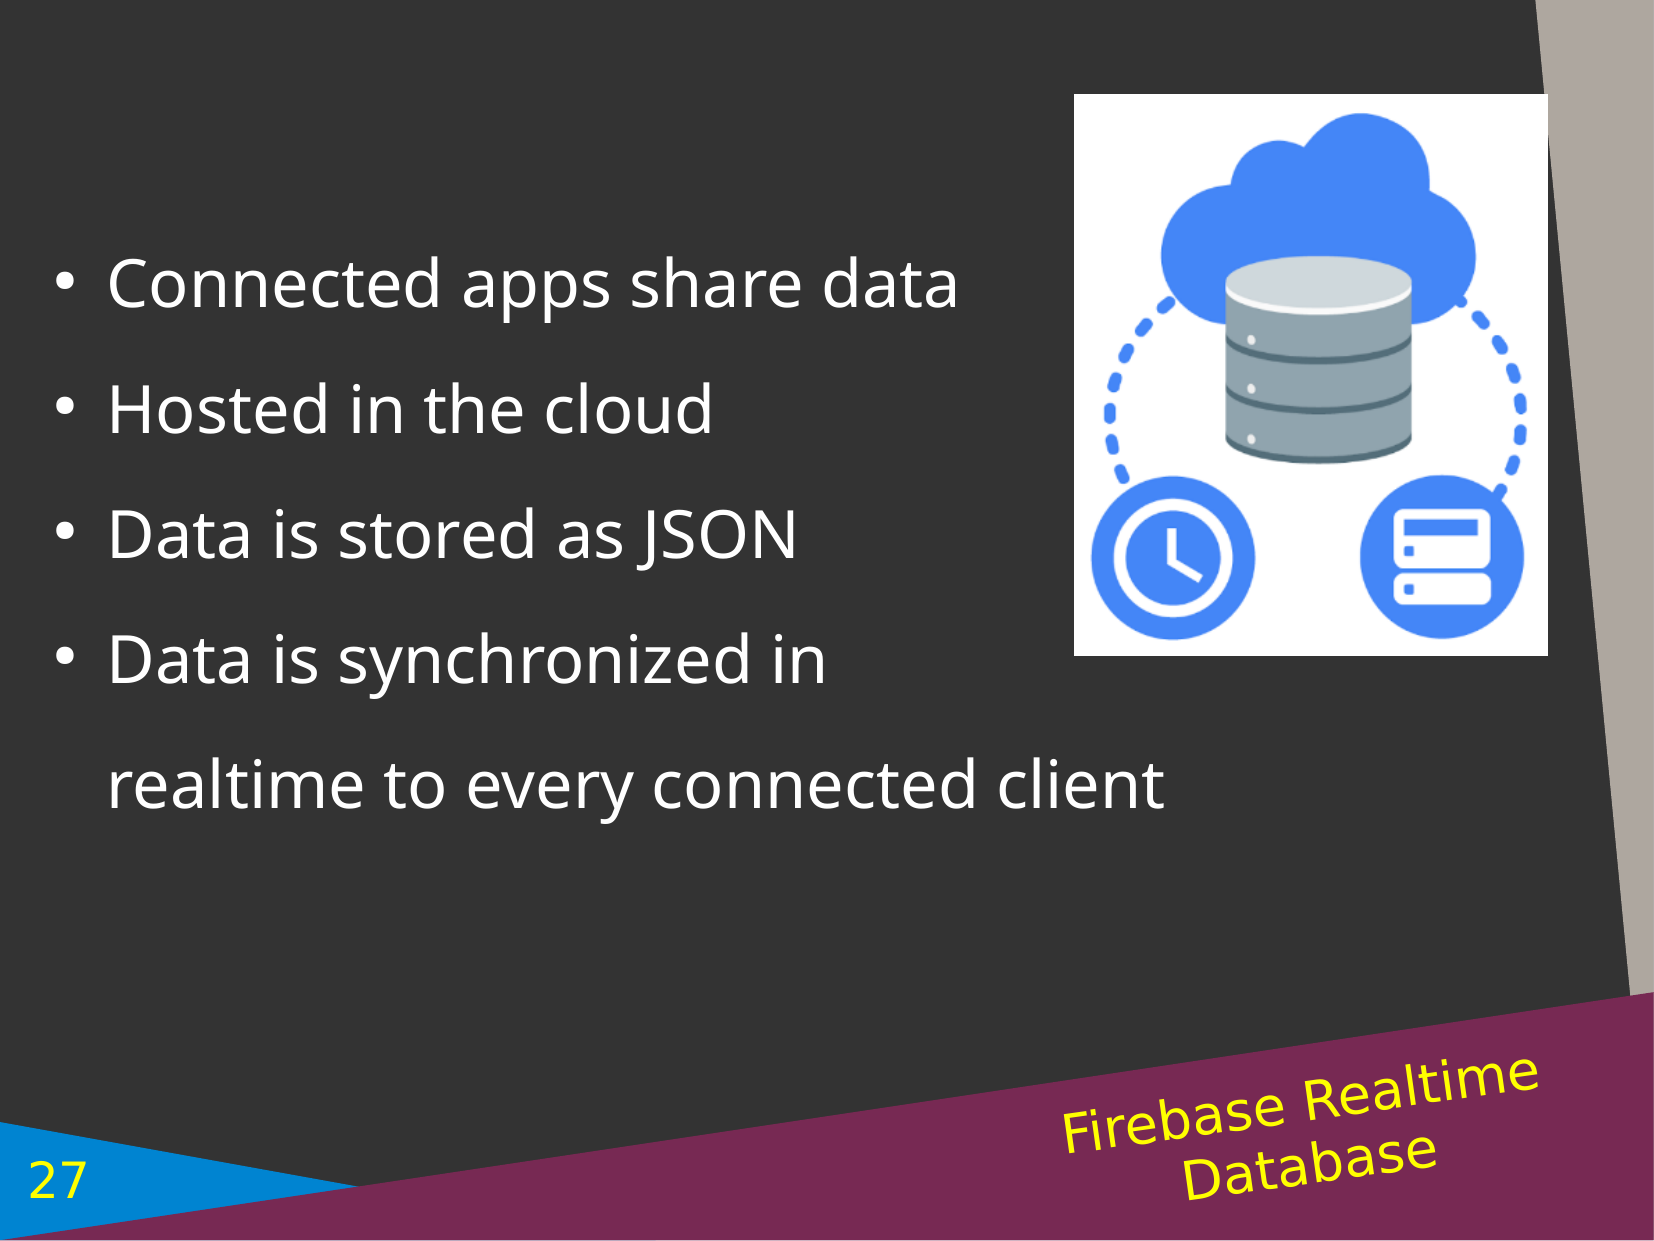

Connected apps share data
Hosted in the cloud
Data is stored as JSON
Data is synchronized in
realtime to every connected client
# Firebase Realtime Database
27